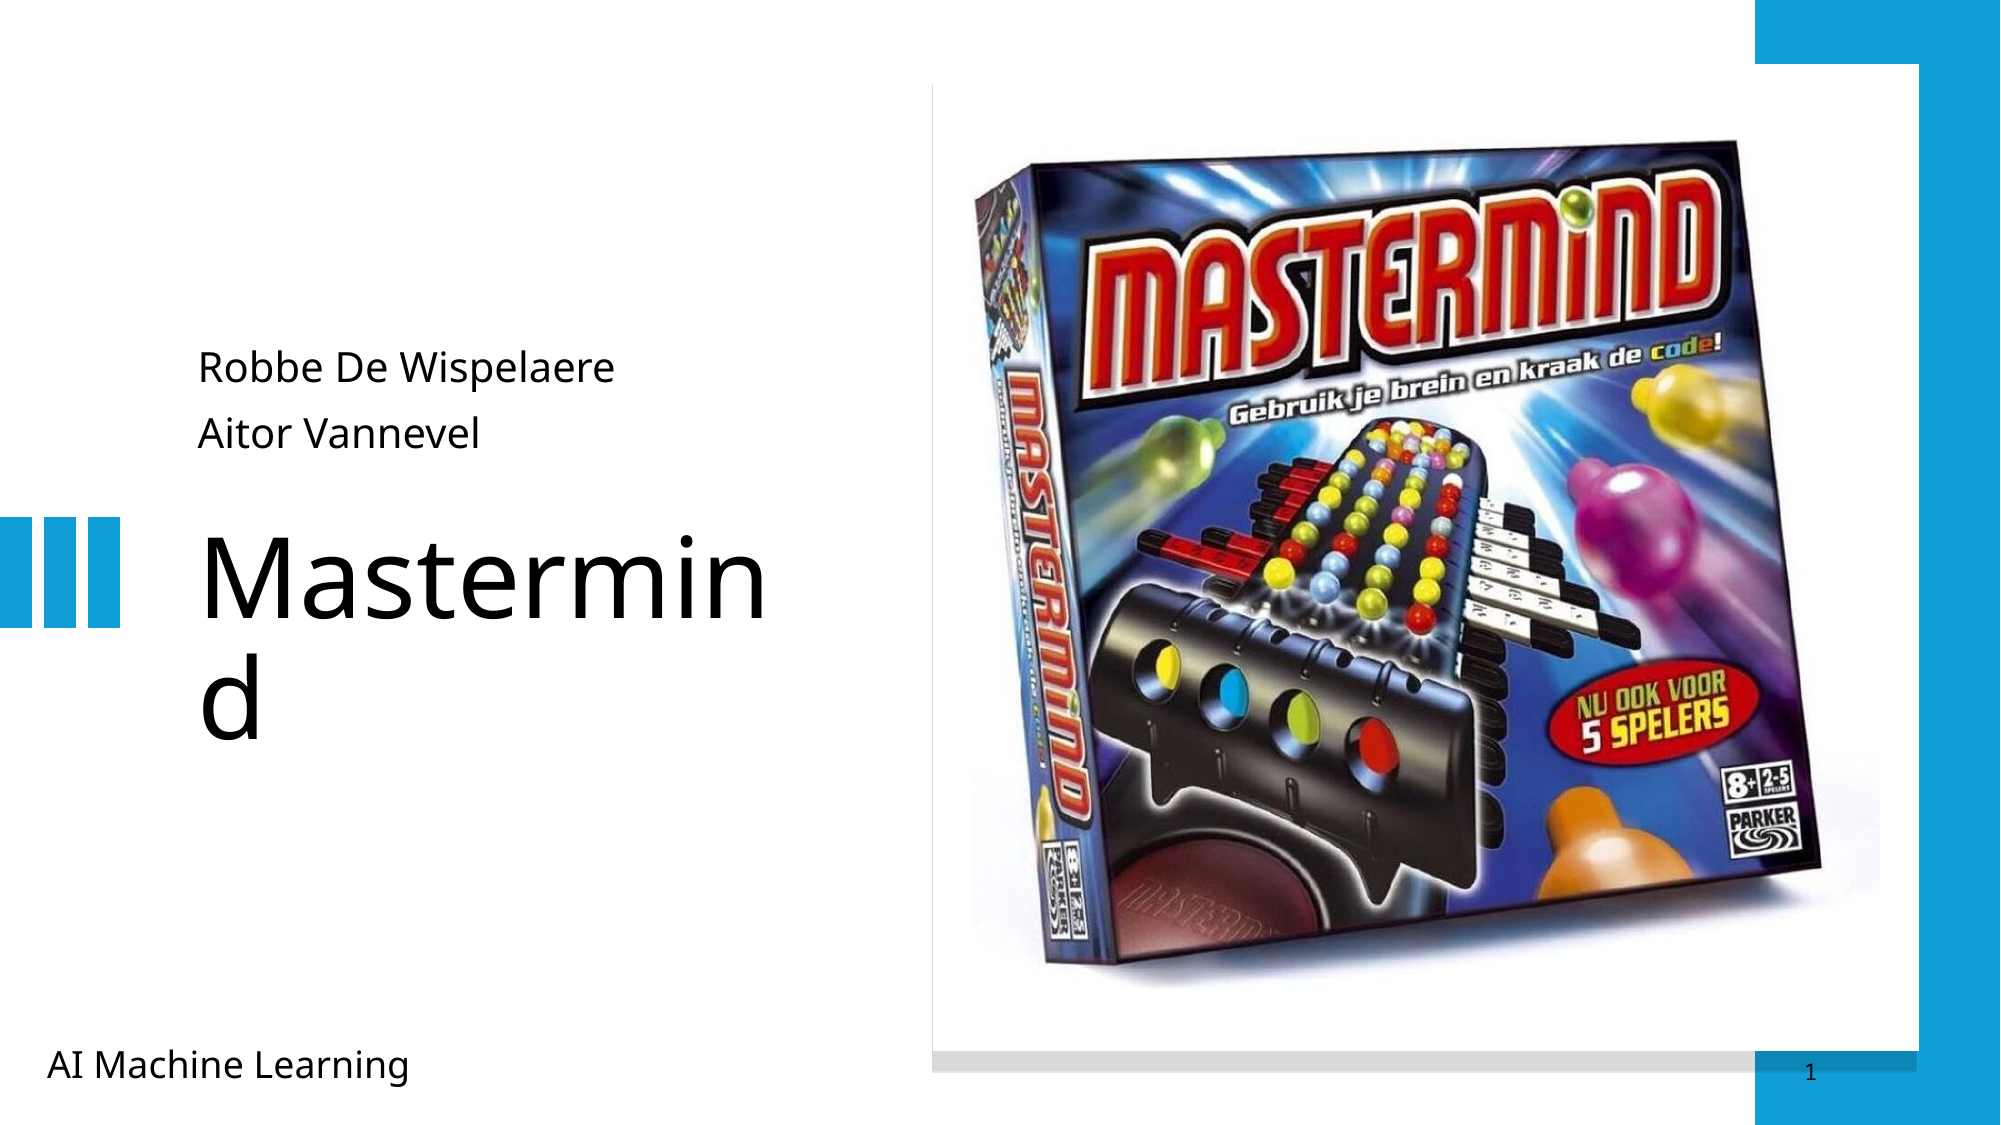

Robbe De Wispelaere
Aitor Vannevel
# Mastermind
AI Machine Learning
1